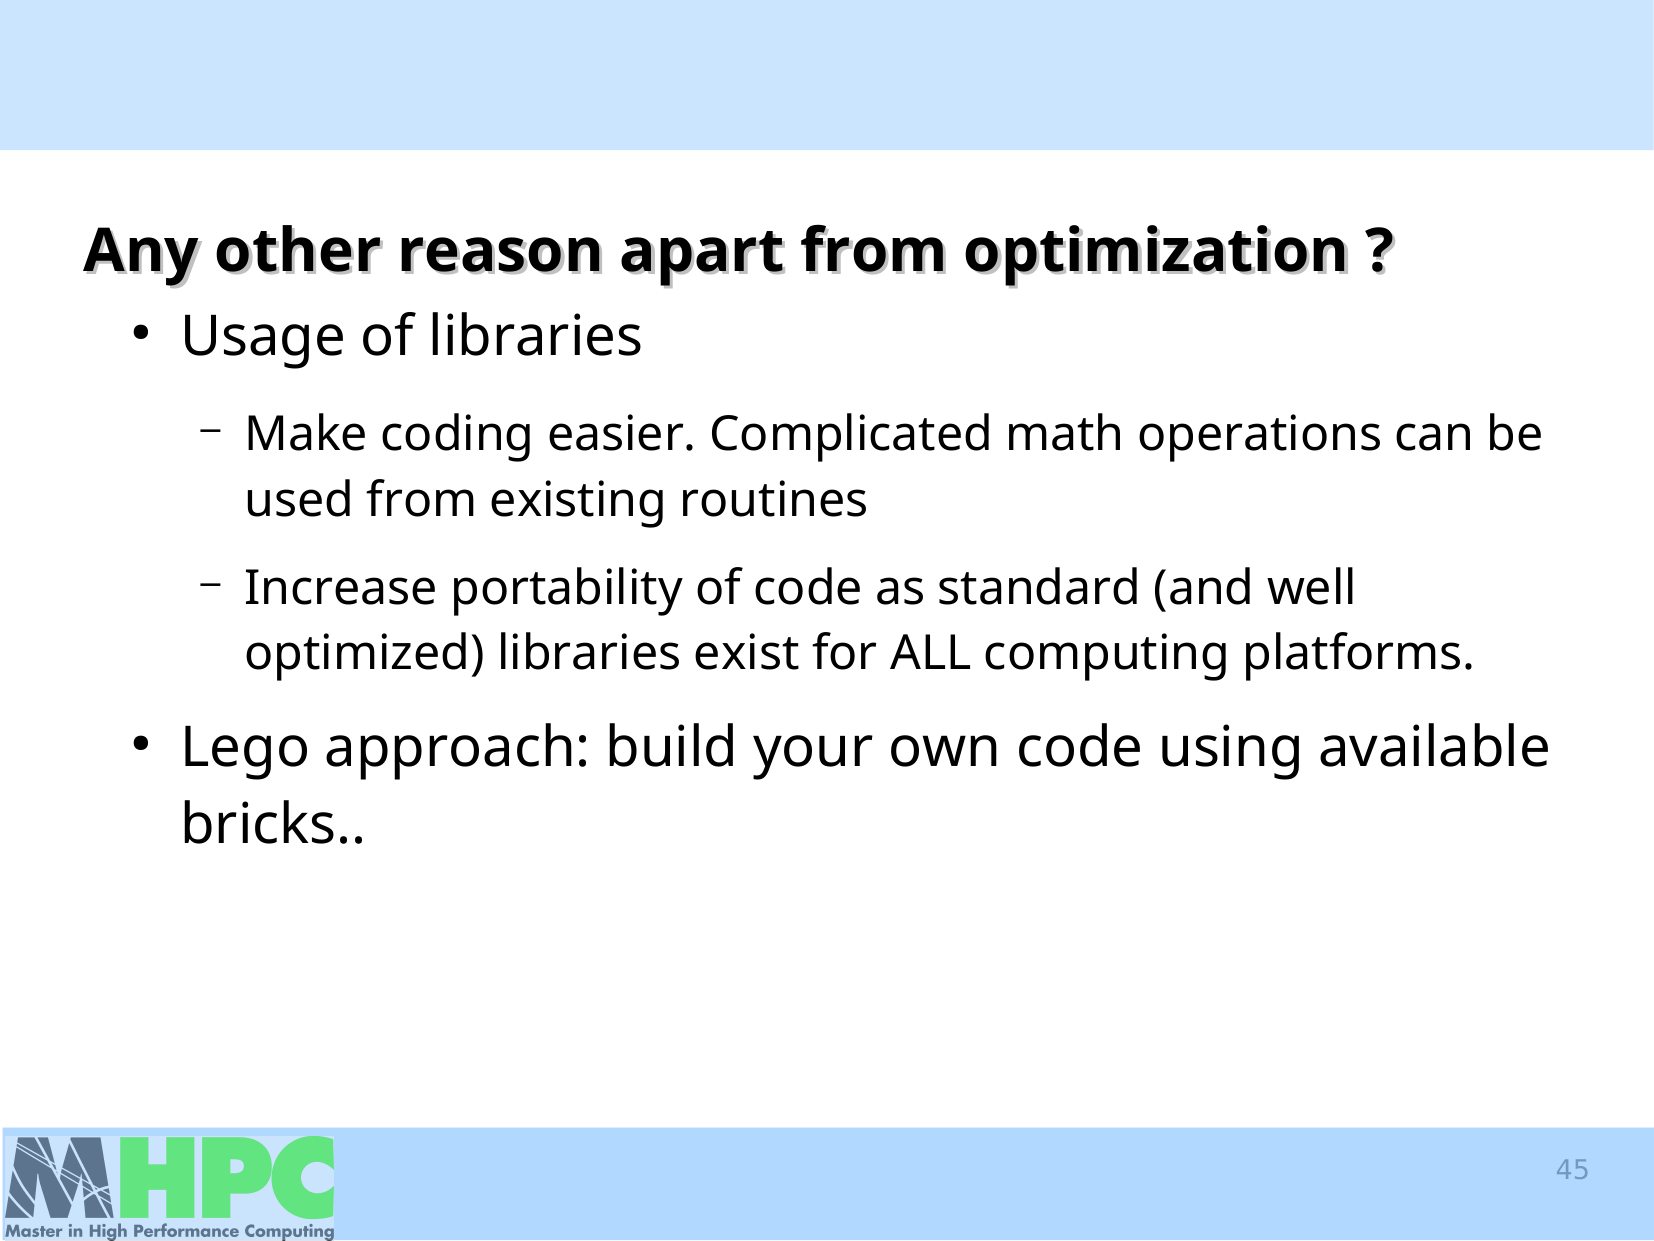

# Any other reason apart from optimization ?
Usage of libraries
Make coding easier. Complicated math operations can be used from existing routines
Increase portability of code as standard (and well optimized) libraries exist for ALL computing platforms.
Lego approach: build your own code using available bricks..
45